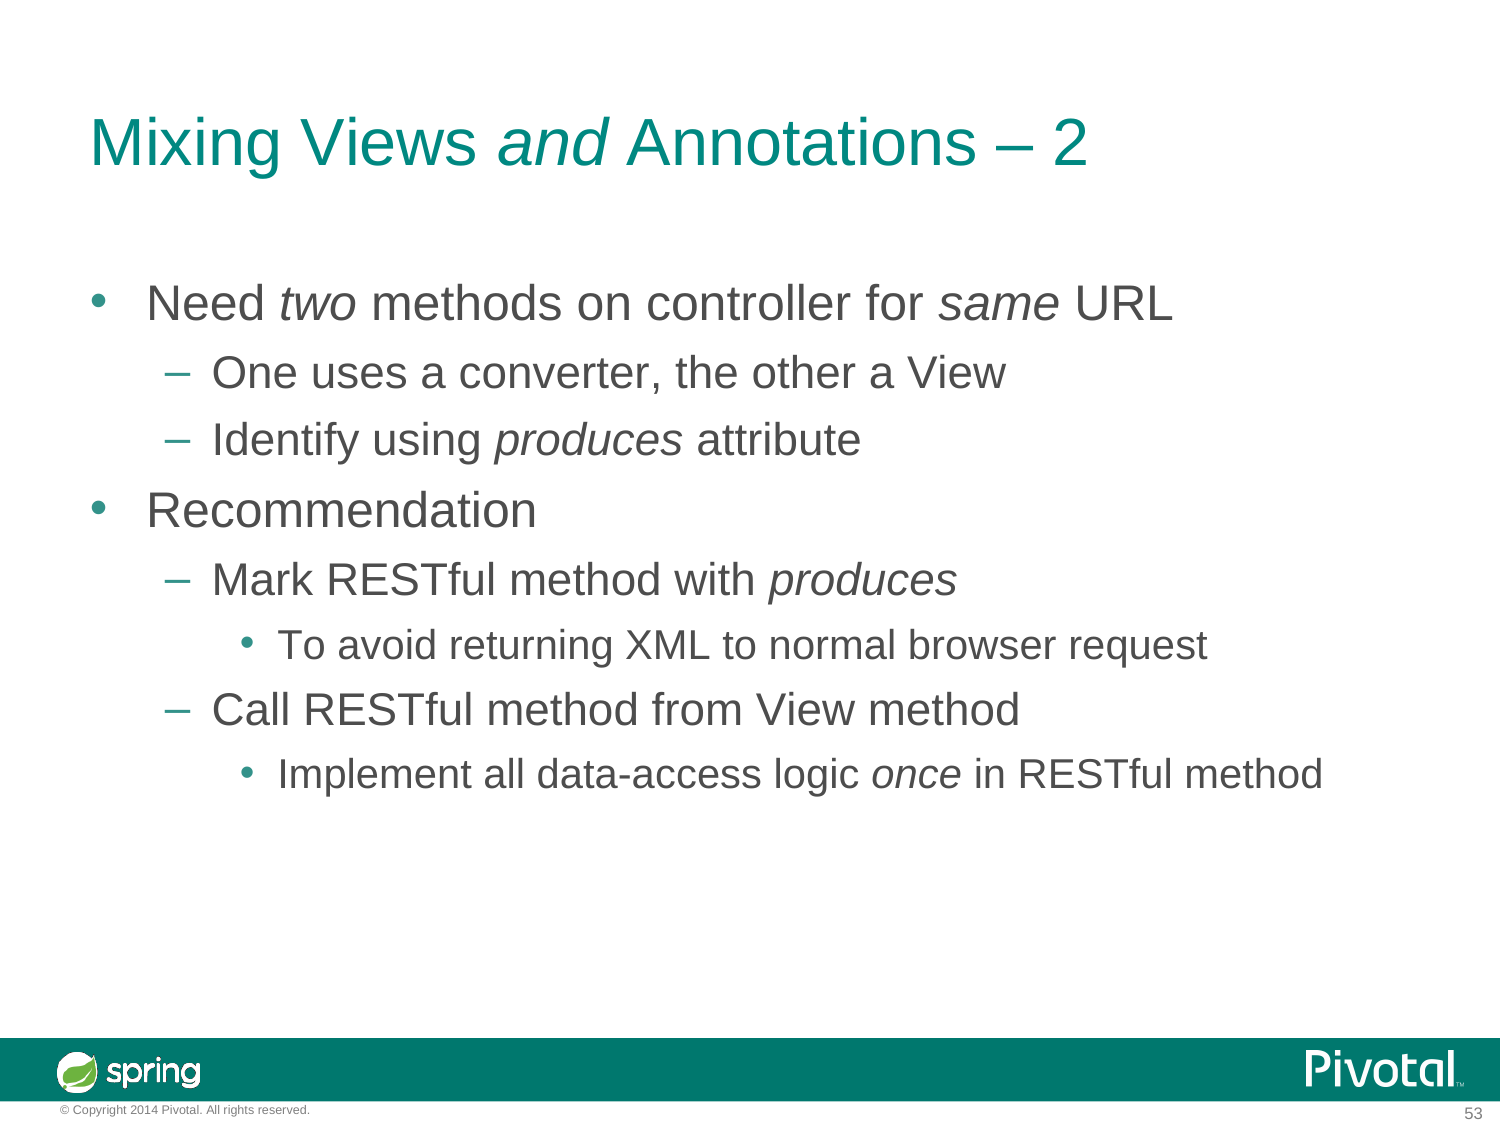

# Mixing Views and Annotations – 2
Need two methods on controller for same URL
One uses a converter, the other a View
Identify using produces attribute
Recommendation
Mark RESTful method with produces
To avoid returning XML to normal browser request
Call RESTful method from View method
Implement all data-access logic once in RESTful method